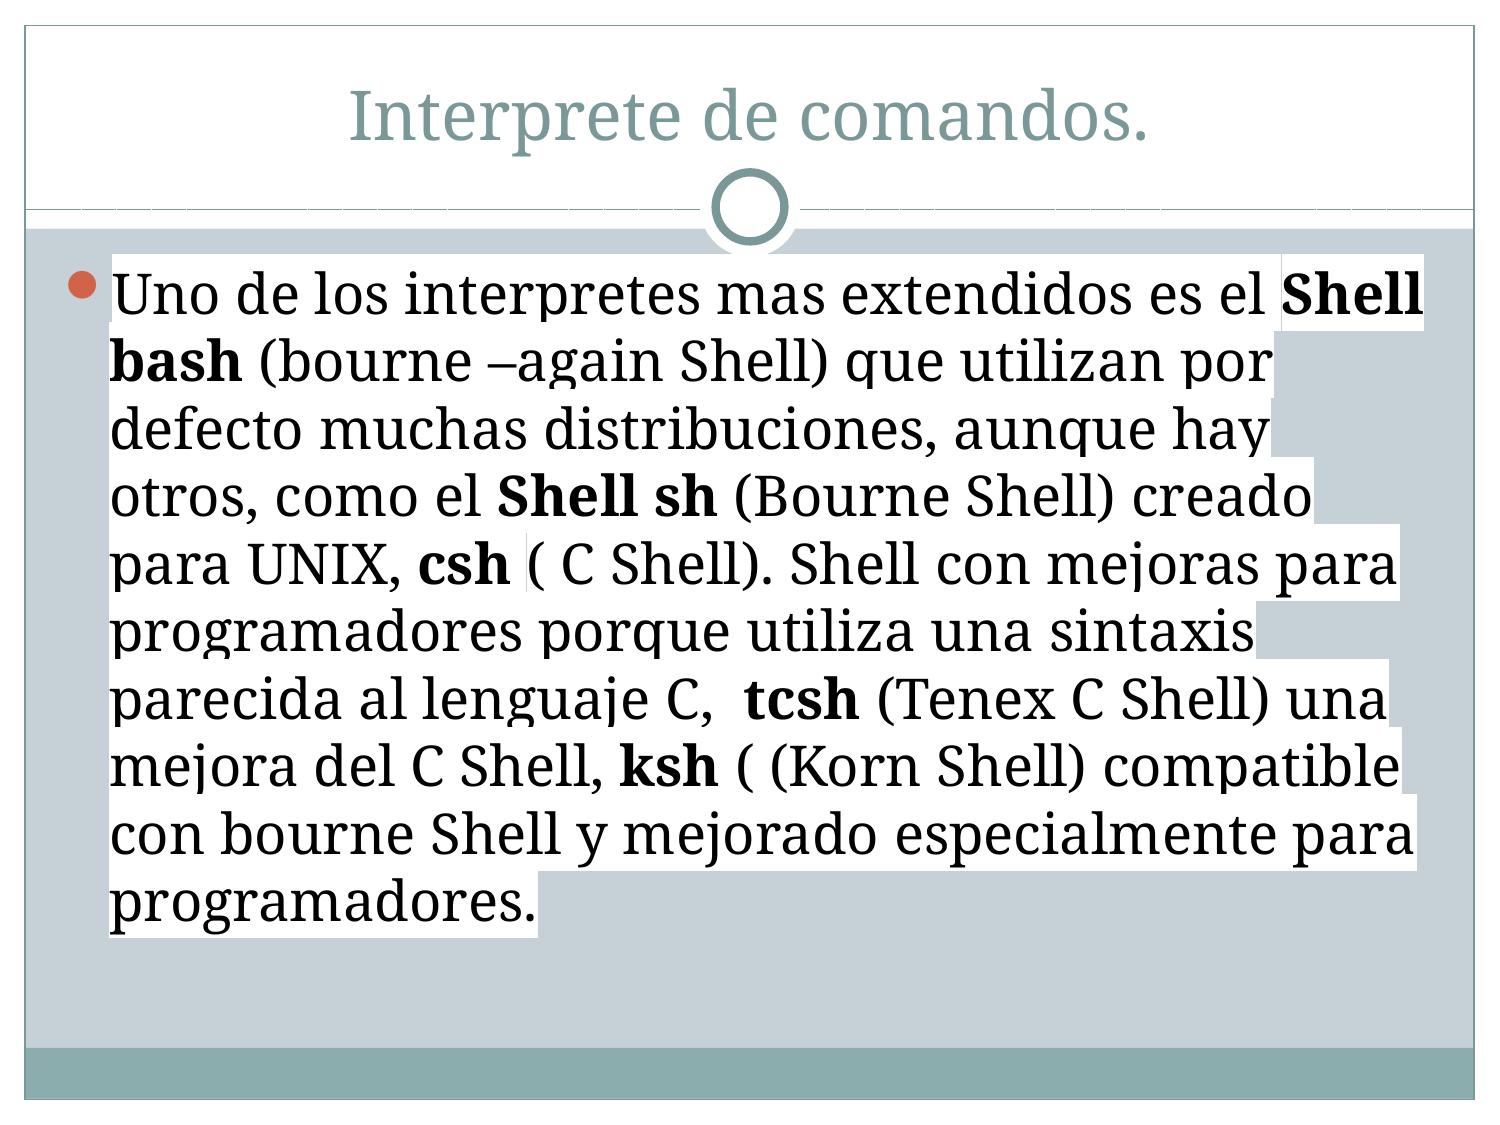

# Interprete de comandos.
Uno de los interpretes mas extendidos es el Shell bash (bourne –again Shell) que utilizan por defecto muchas distribuciones, aunque hay otros, como el Shell sh (Bourne Shell) creado para UNIX, csh ( C Shell). Shell con mejoras para programadores porque utiliza una sintaxis parecida al lenguaje C, tcsh (Tenex C Shell) una mejora del C Shell, ksh ( (Korn Shell) compatible con bourne Shell y mejorado especialmente para programadores.